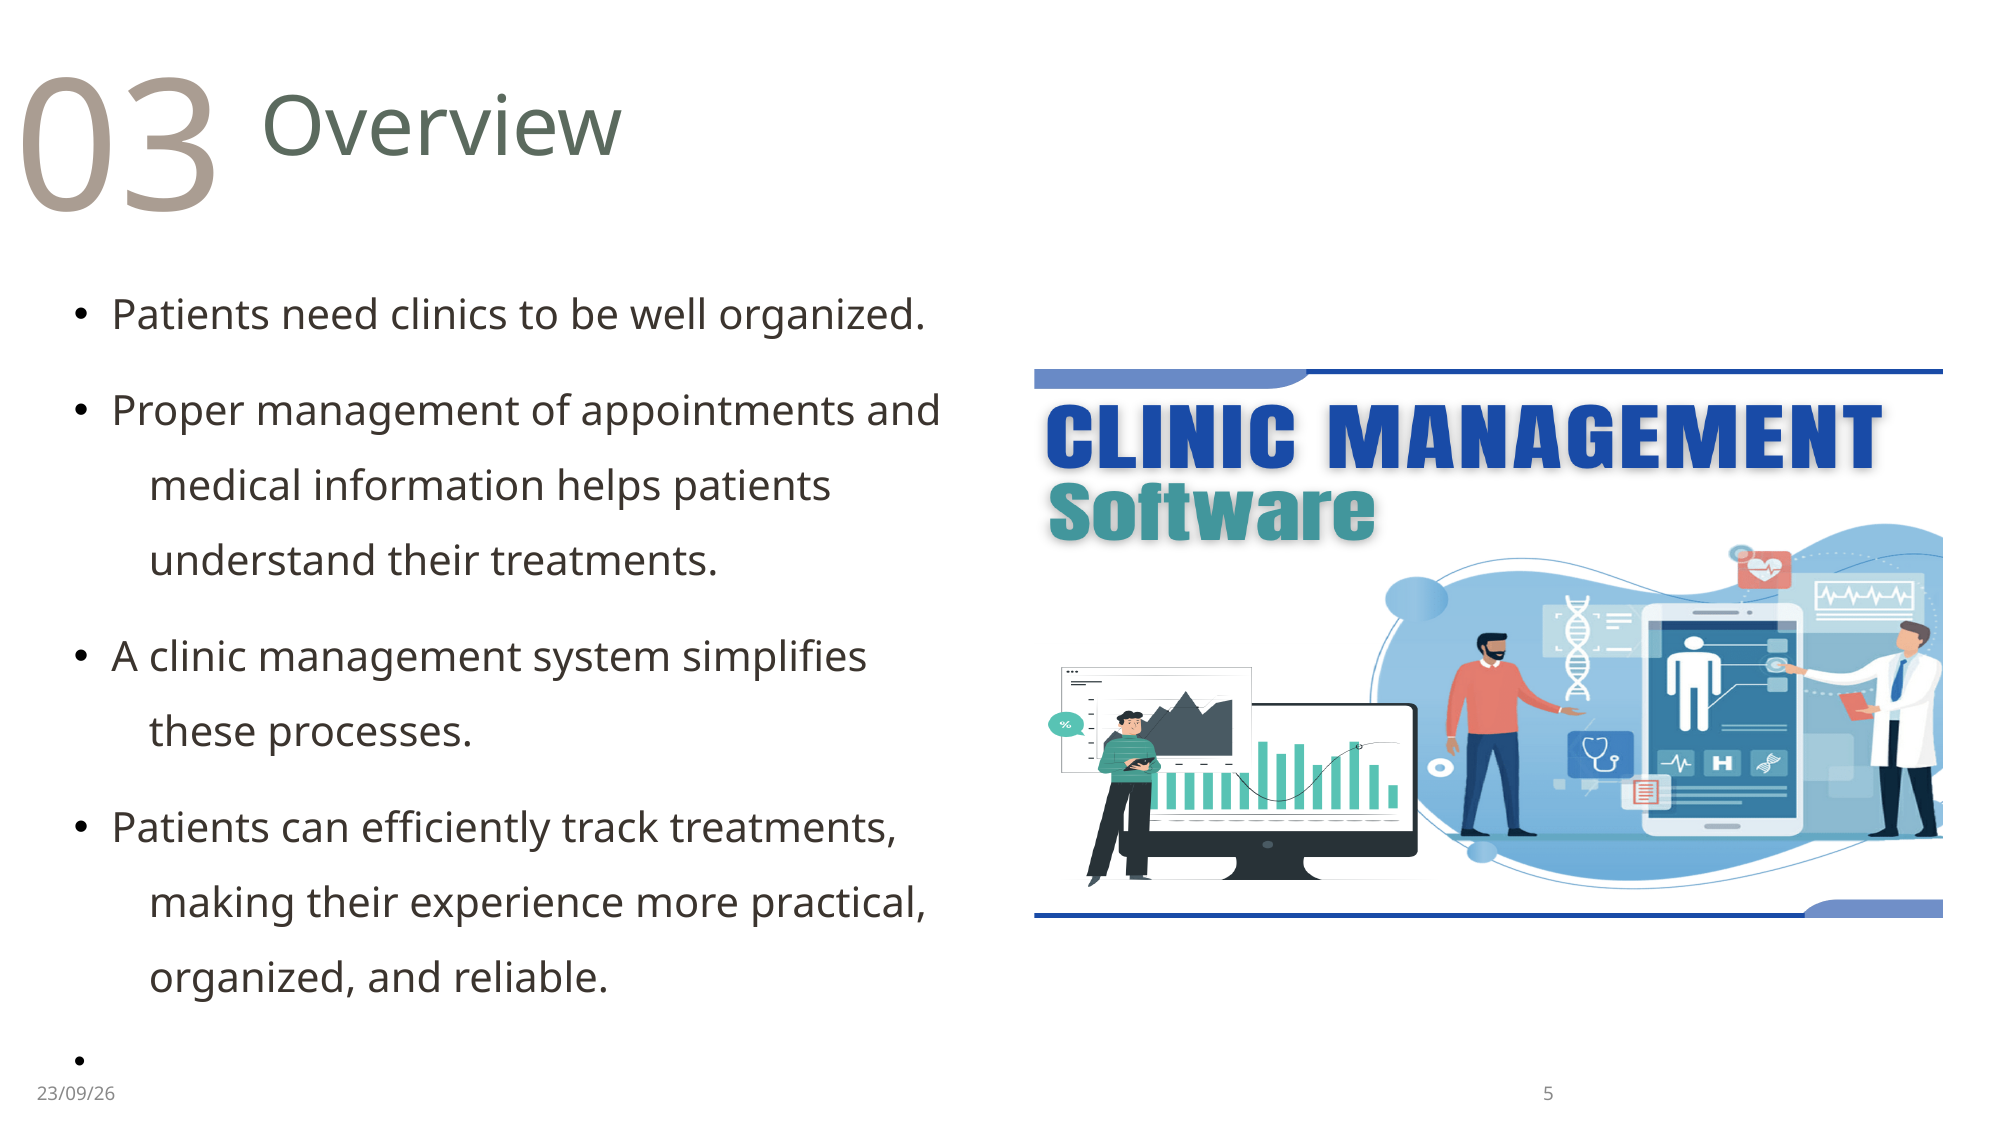

03
# Overview
Patients need clinics to be well organized.
Proper management of appointments and medical information helps patients understand their treatments.
A clinic management system simplifies these processes.
Patients can efficiently track treatments, making their experience more practical, organized, and reliable.